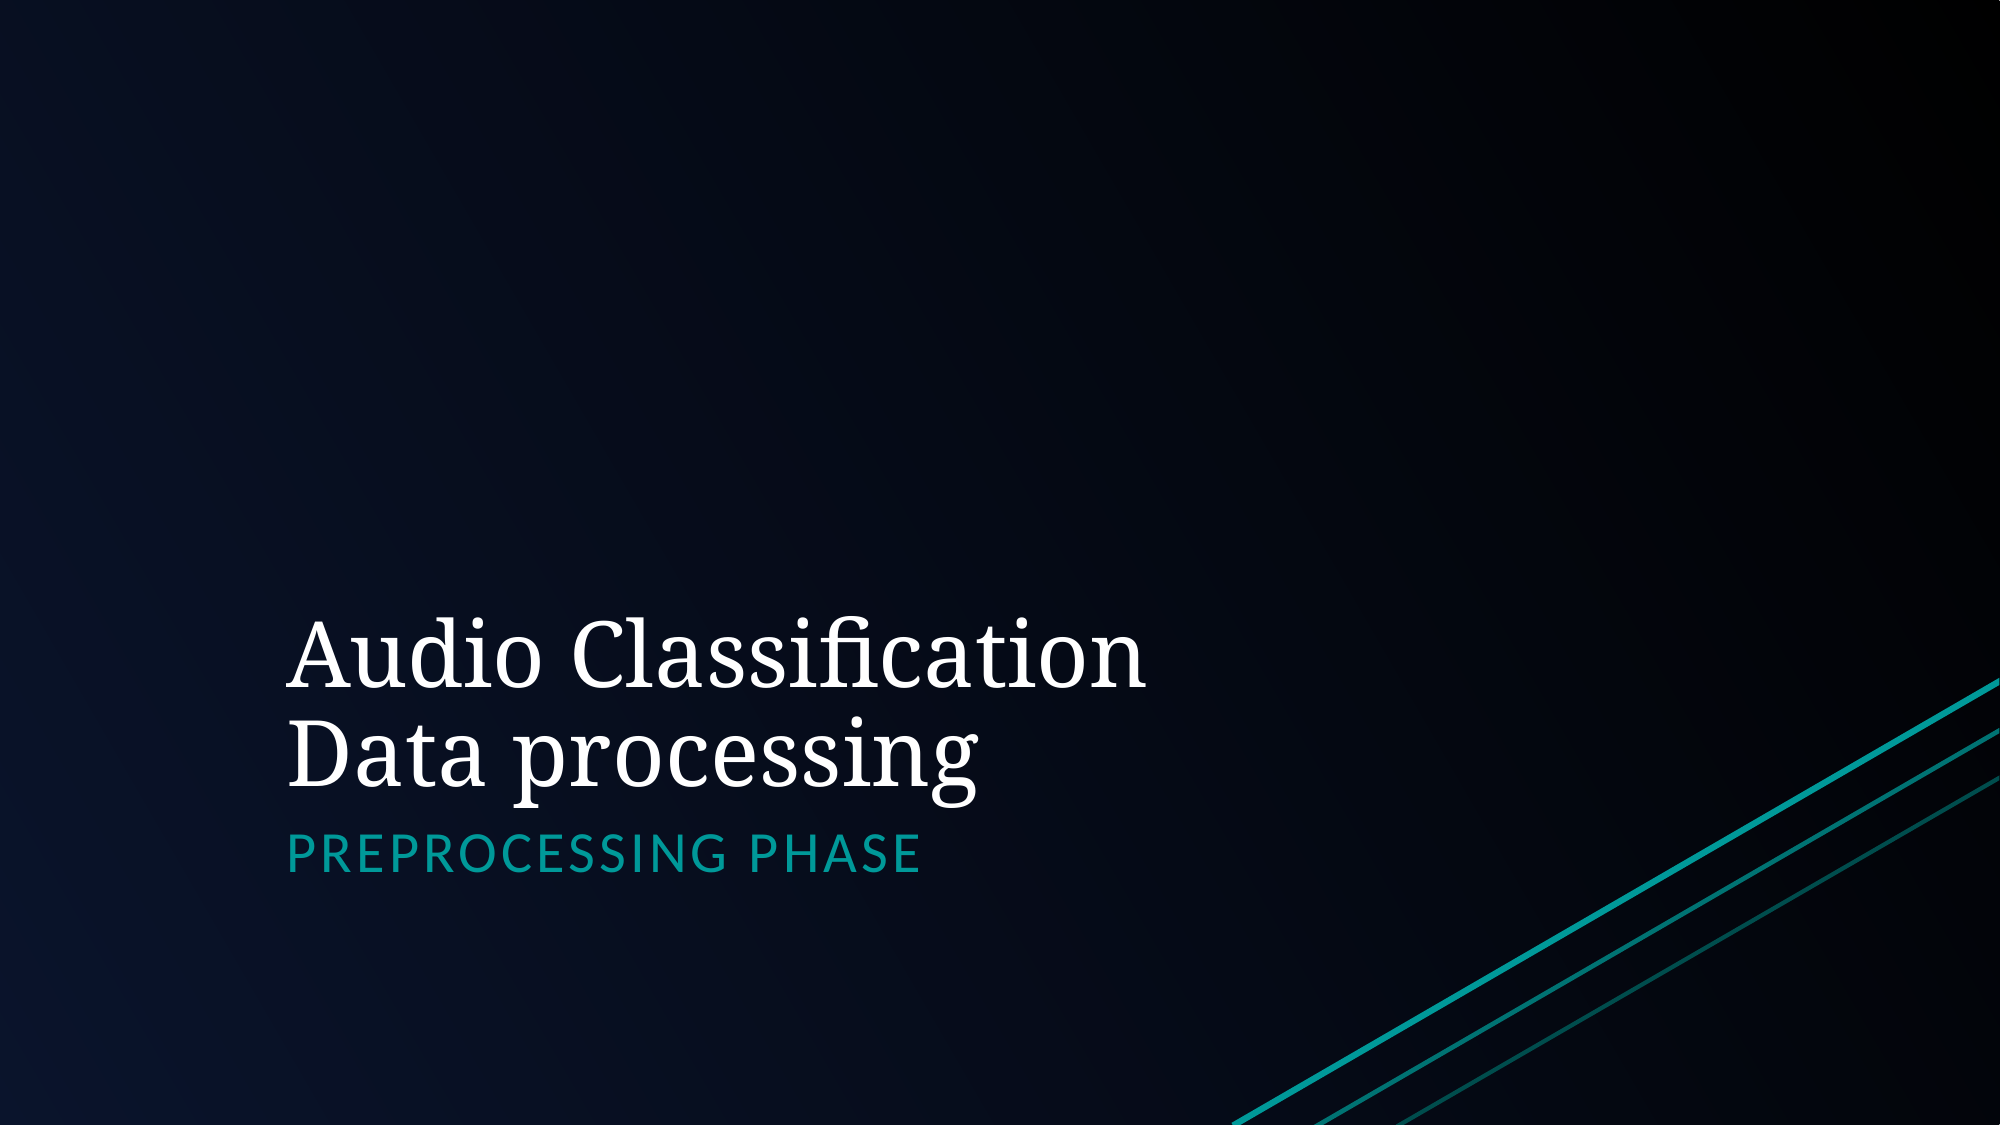

# Audio Classification Data processing
Preprocessing phase